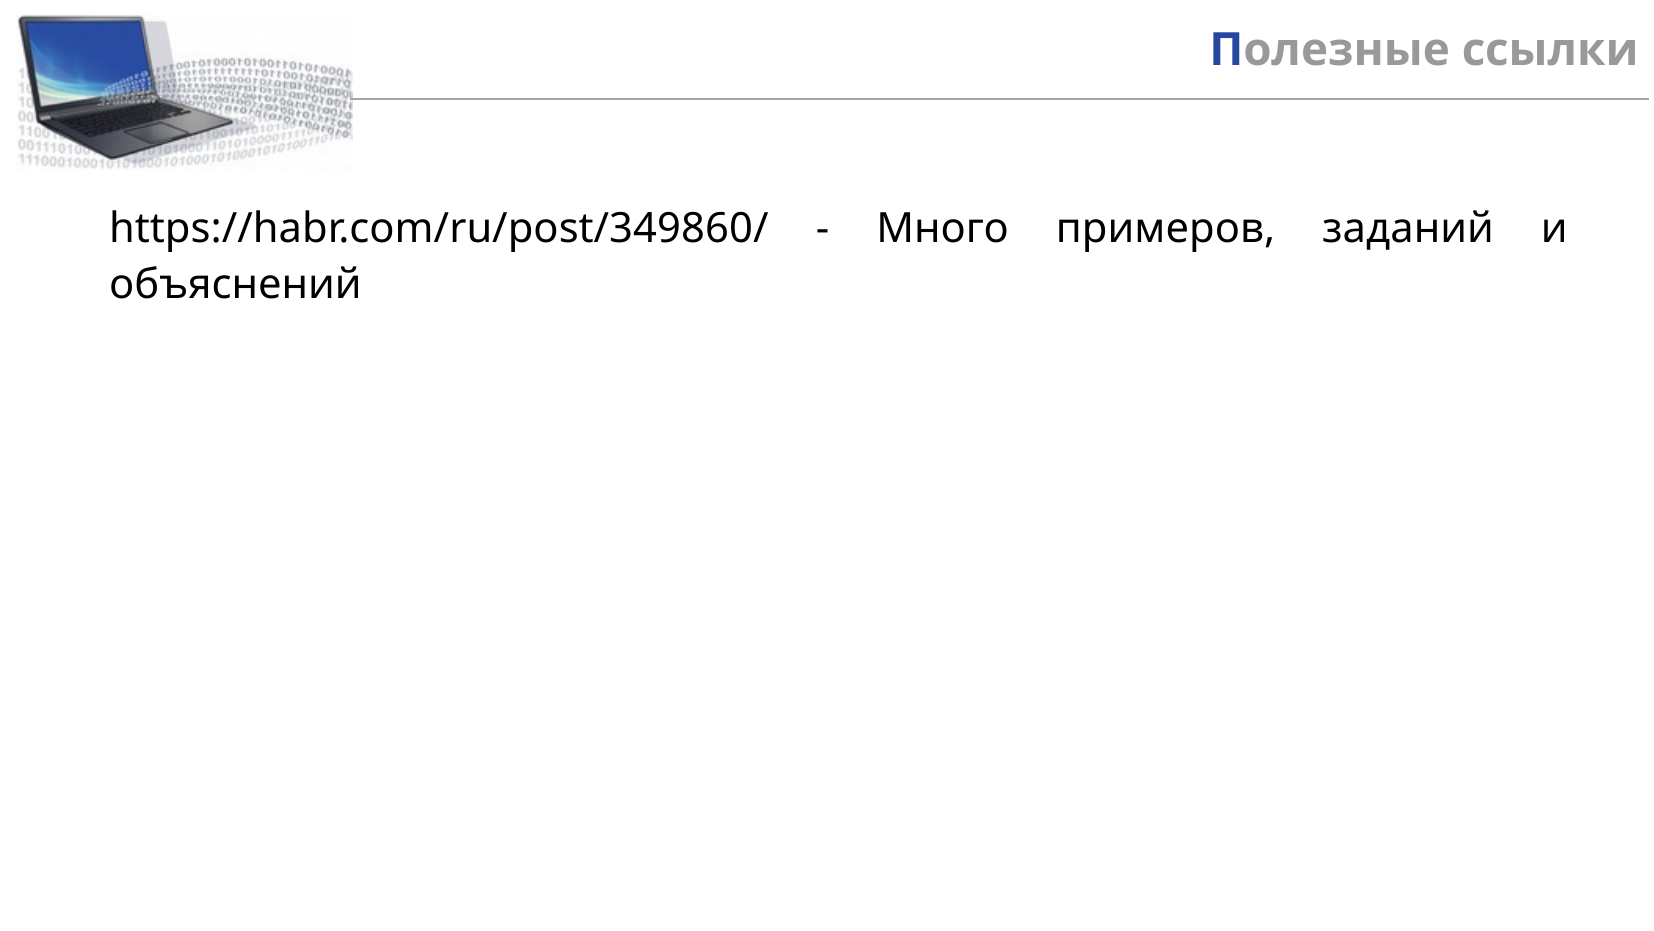

# Полезные ссылки
https://habr.com/ru/post/349860/ - Много примеров, заданий и объяснений